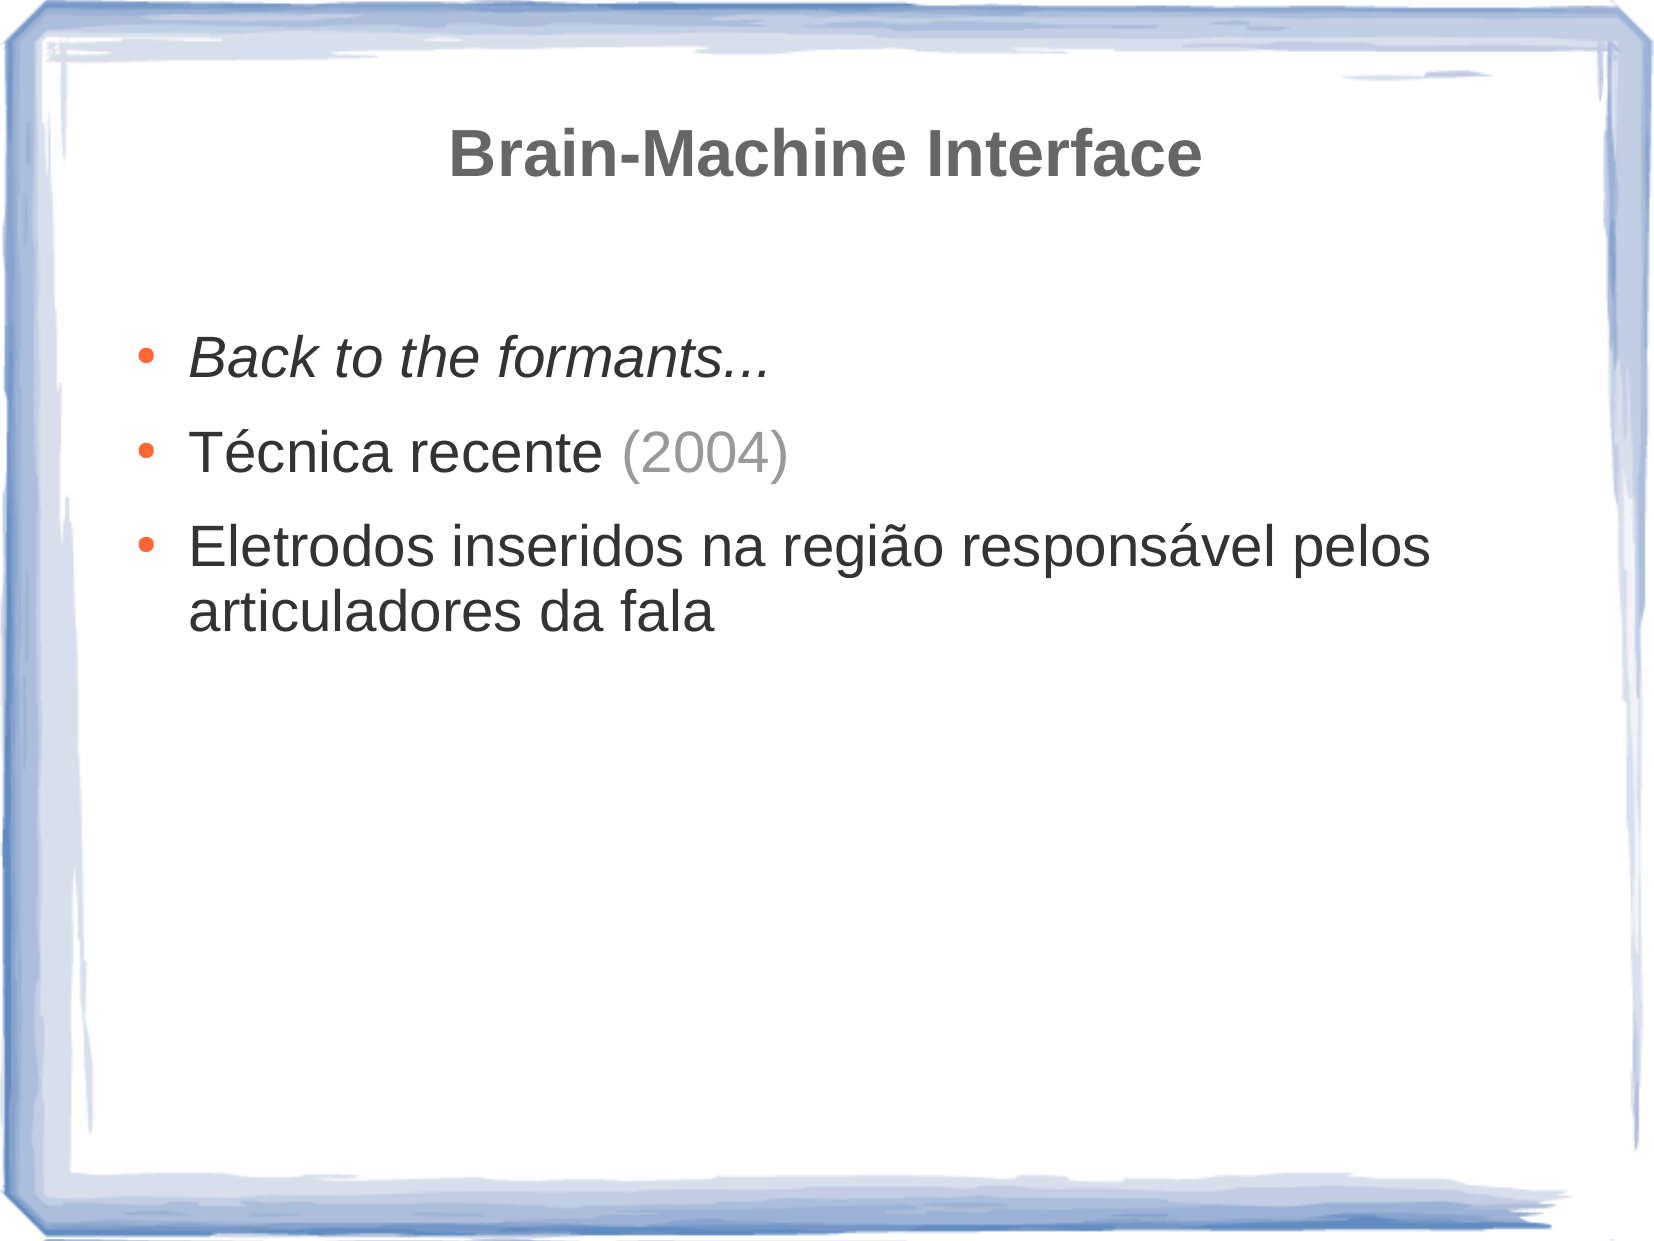

# Brain-Machine Interface
Back to the formants...
Técnica recente (2004)
Eletrodos inseridos na região responsável pelos articuladores da fala